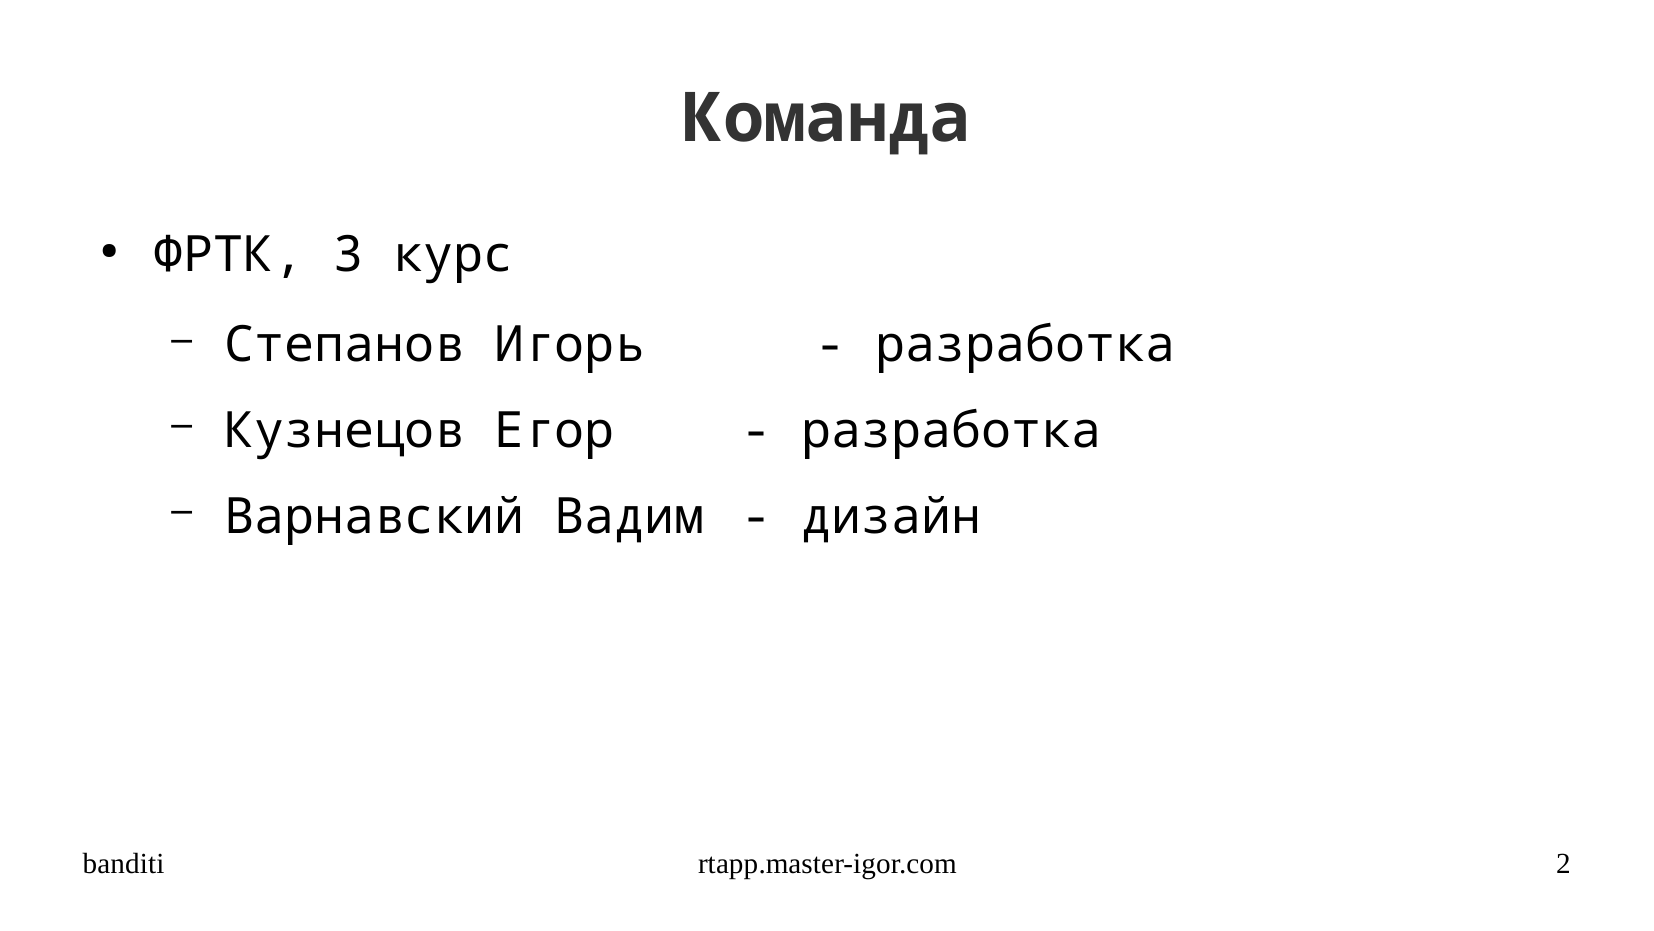

# Команда
ФРТК, 3 курс
Степанов Игорь 		- разработка
Кузнецов Егор 		- разработка
Варнавский Вадим 	- дизайн
banditi
rtapp.master-igor.com
2